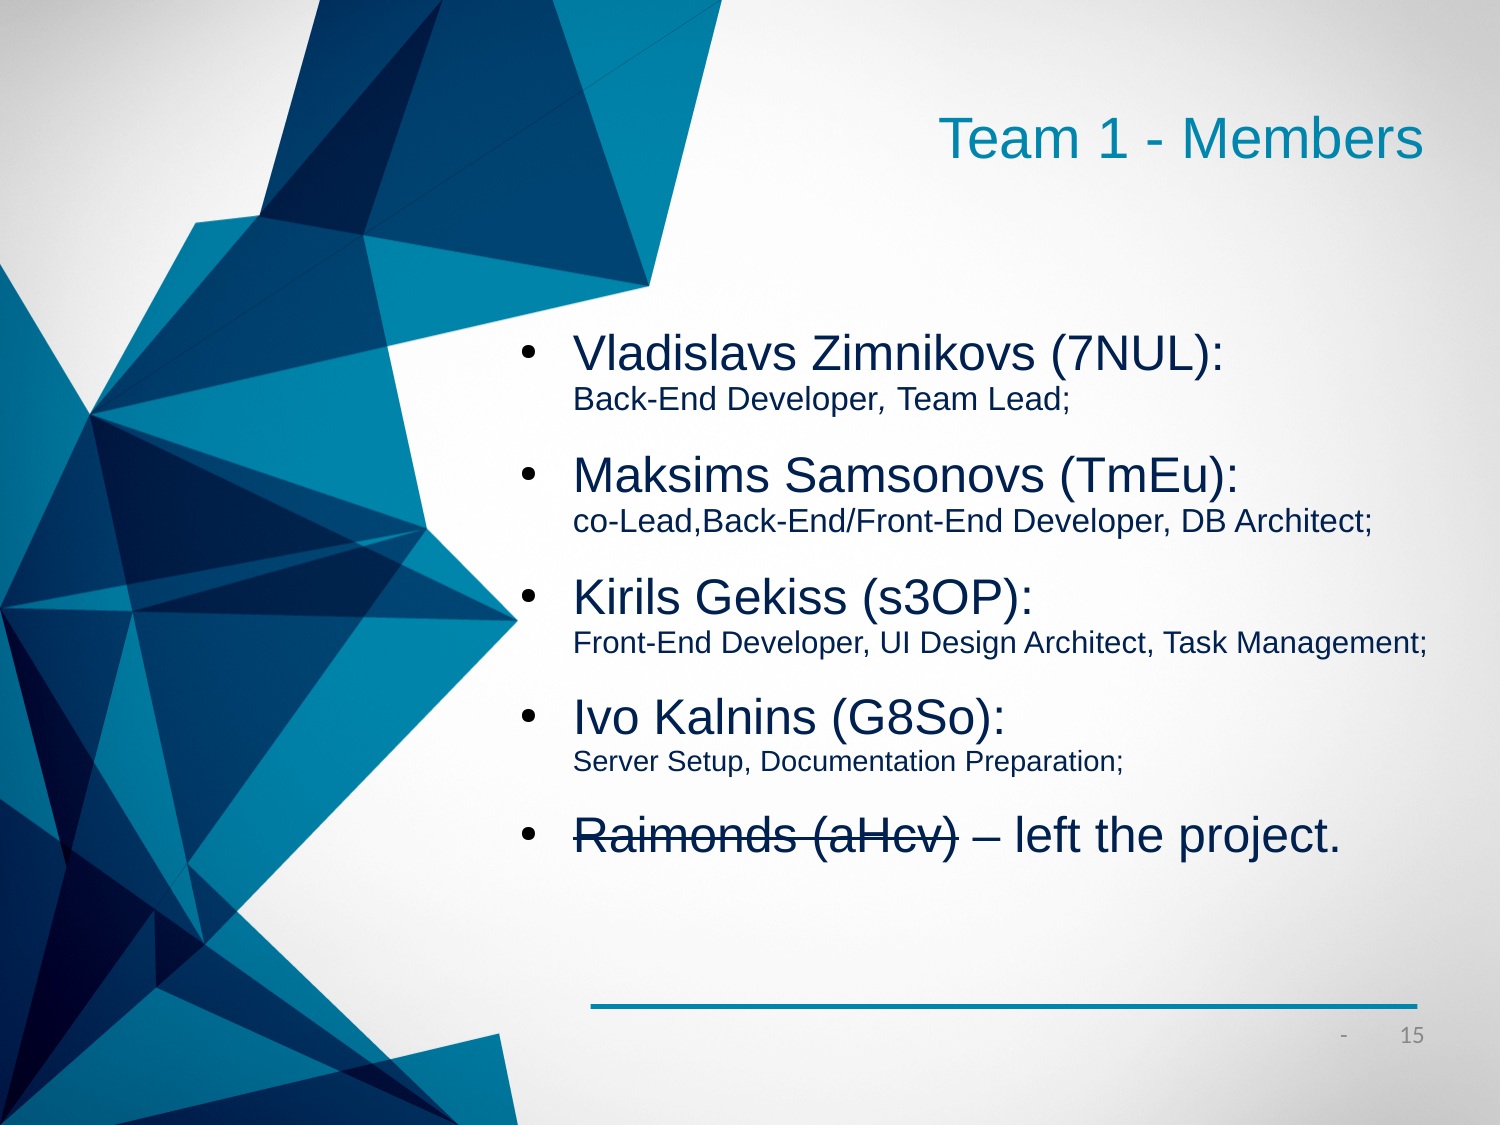

# Team 1 - Members
Vladislavs Zimnikovs (7NUL):
Back-End Developer, Team Lead;
Maksims Samsonovs (TmEu):
co-Lead,Back-End/Front-End Developer, DB Architect;
Kirils Gekiss (s3OP):
Front-End Developer, UI Design Architect, Task Management;
Ivo Kalnins (G8So):
Server Setup, Documentation Preparation;
Raimonds (aHcv) – left the project.
15